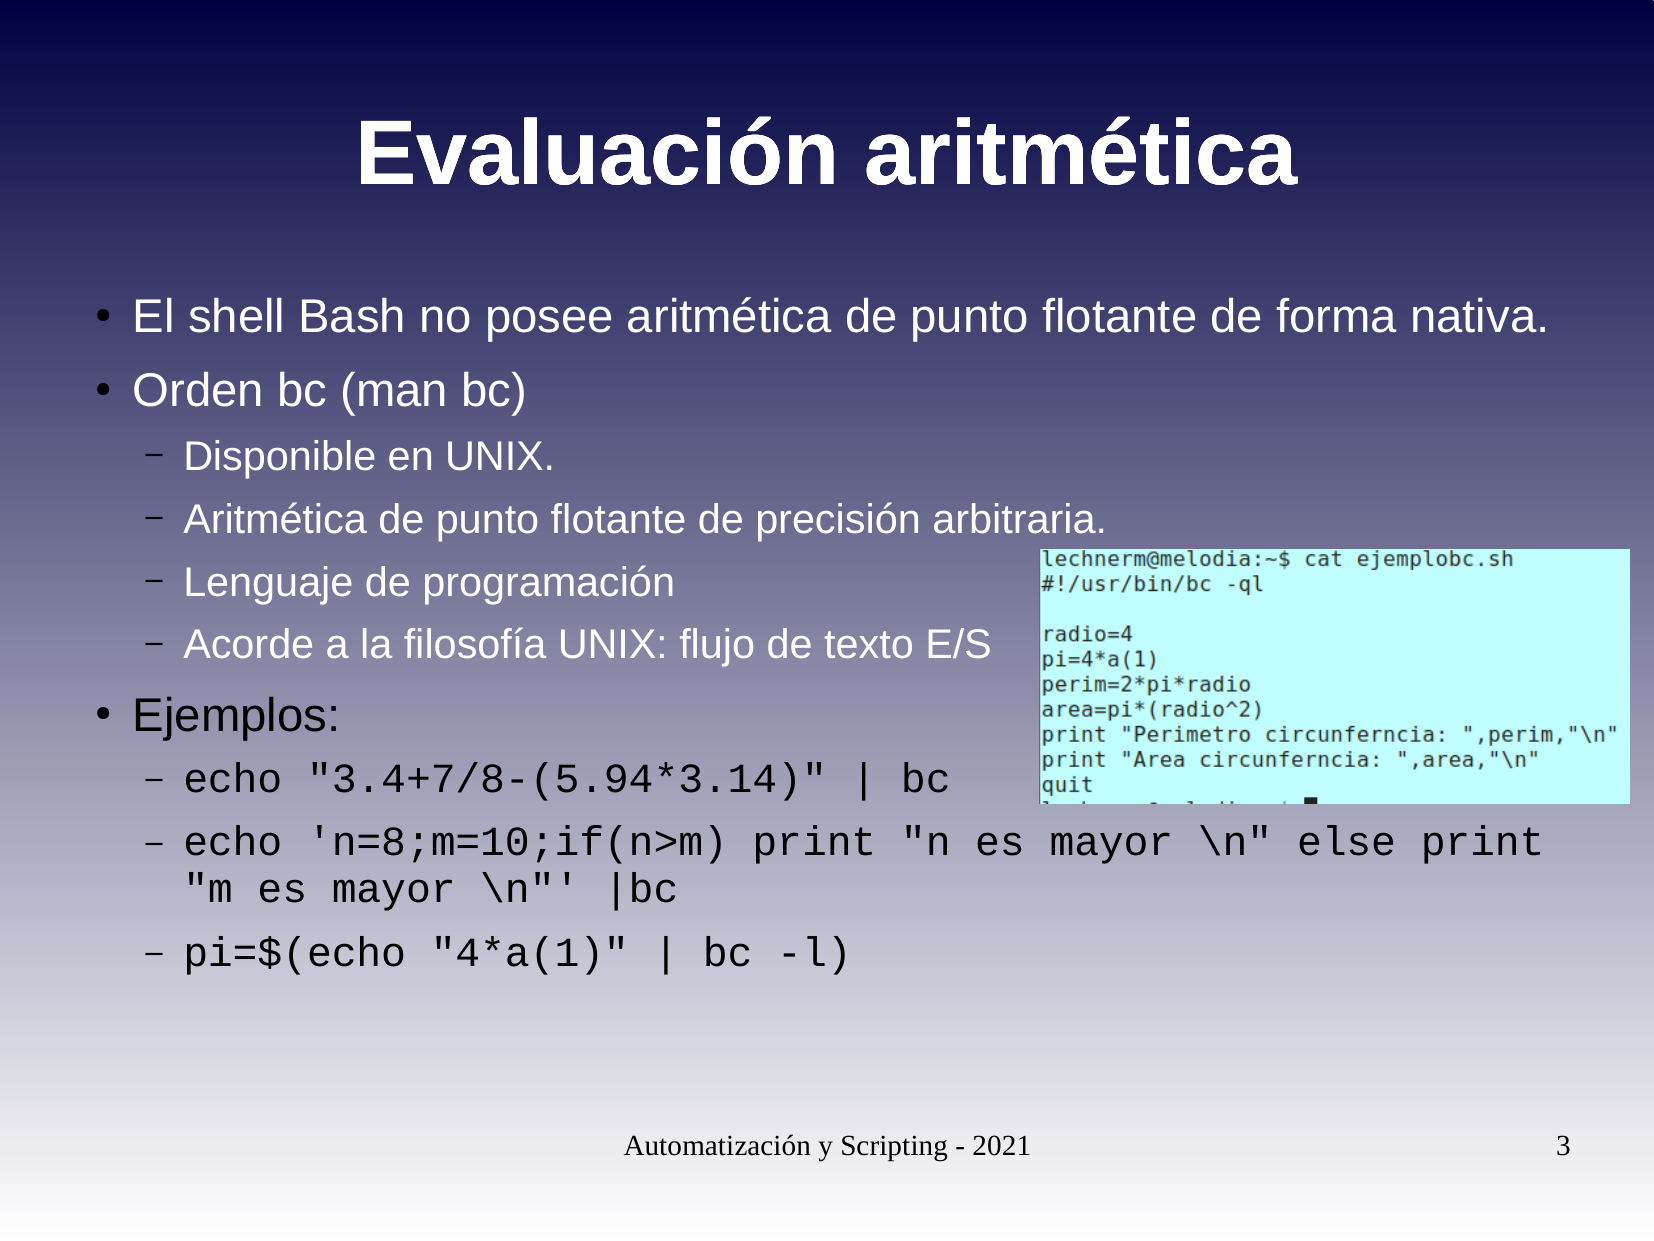

Evaluación aritmética
Evaluación aritmética
Evaluación aritmética
# El shell Bash no posee aritmética de punto flotante de forma nativa.
Orden bc (man bc)
Disponible en UNIX.
Aritmética de punto flotante de precisión arbitraria.
Lenguaje de programación
Acorde a la filosofía UNIX: flujo de texto E/S
Ejemplos:
echo "3.4+7/8-(5.94*3.14)" | bc
echo 'n=8;m=10;if(n>m) print "n es mayor \n" else print "m es mayor \n"' |bc
pi=$(echo "4*a(1)" | bc -l)
Automatización y Scripting - 2021
3